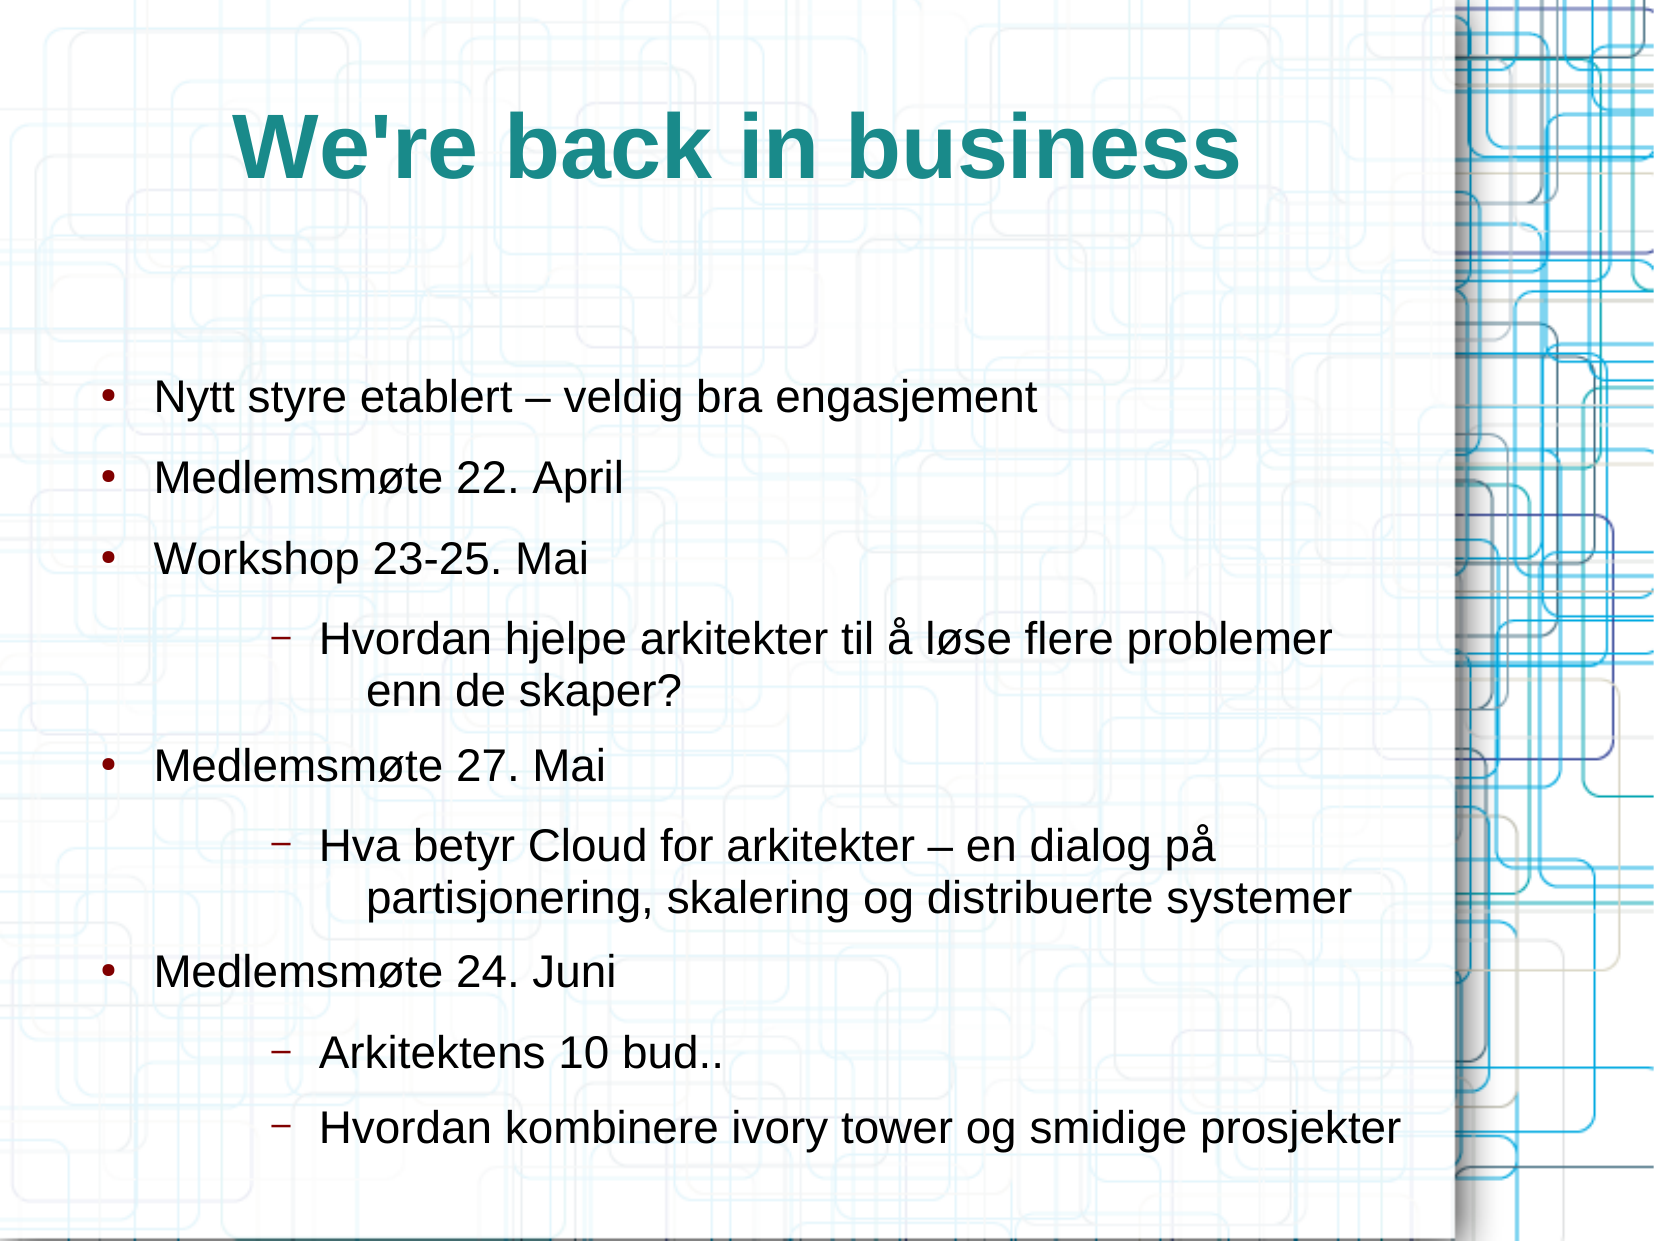

# We're back in business
Nytt styre etablert – veldig bra engasjement
Medlemsmøte 22. April
Workshop 23-25. Mai
Hvordan hjelpe arkitekter til å løse flere problemer enn de skaper?
Medlemsmøte 27. Mai
Hva betyr Cloud for arkitekter – en dialog på partisjonering, skalering og distribuerte systemer
Medlemsmøte 24. Juni
Arkitektens 10 bud..
Hvordan kombinere ivory tower og smidige prosjekter